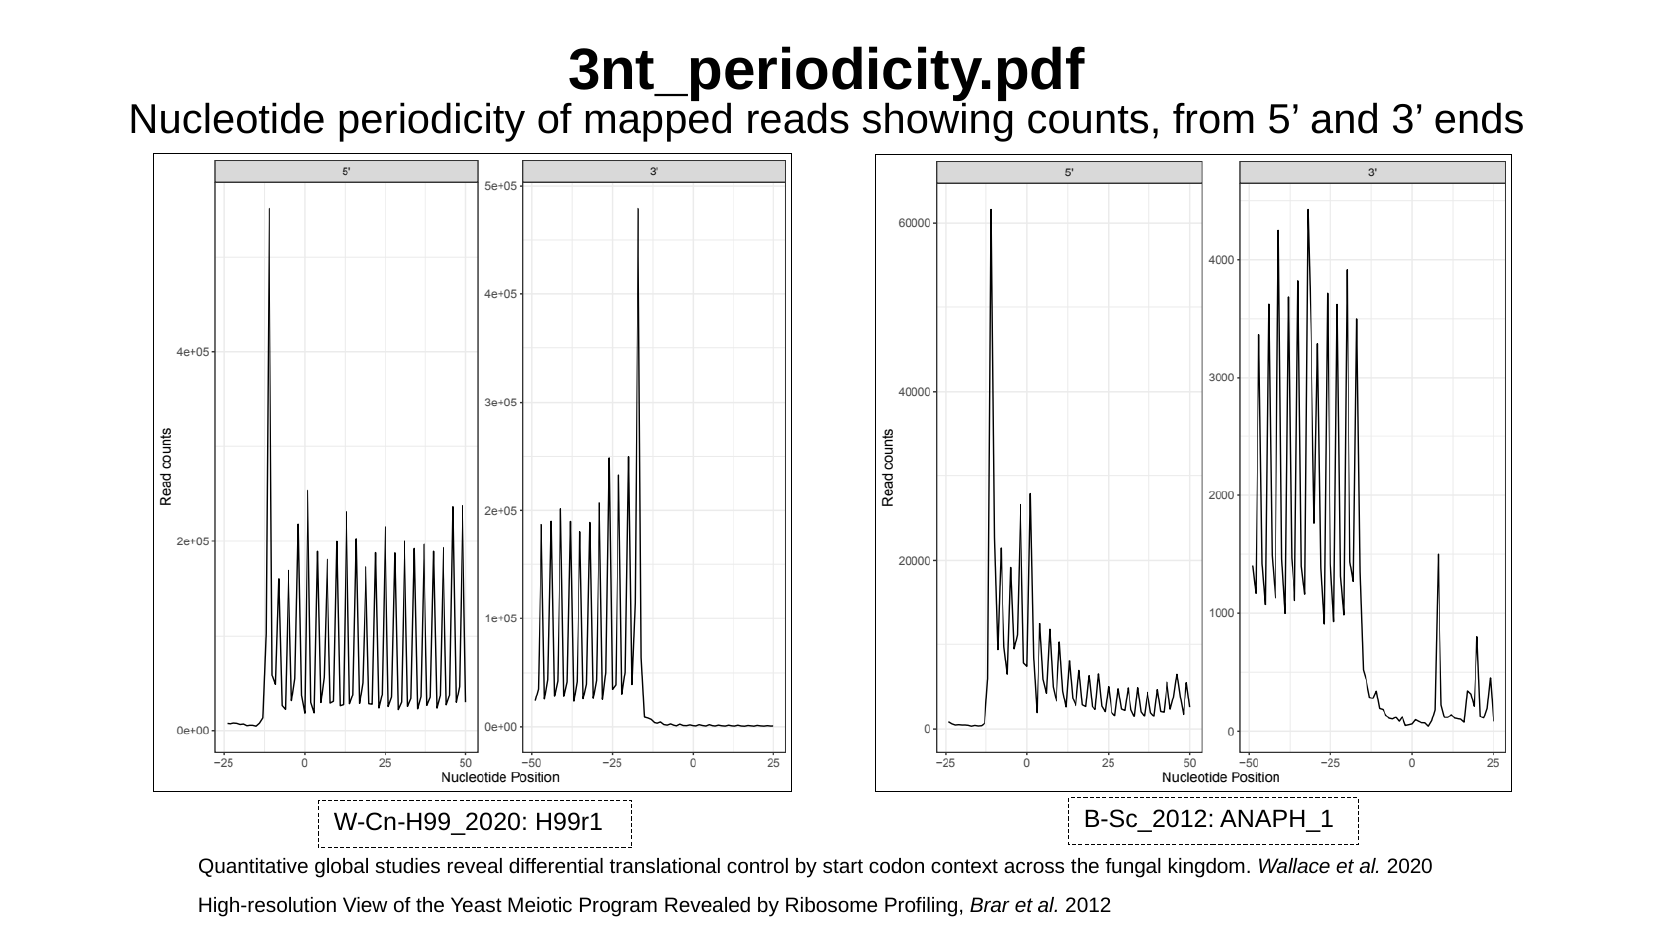

# 3nt_periodicity.pdf
Nucleotide periodicity of mapped reads showing counts, from 5’ and 3’ ends
B-Sc_2012: ANAPH_1
W-Cn-H99_2020: H99r1
5
Quantitative global studies reveal differential translational control by start codon context across the fungal kingdom. Wallace et al. 2020
High-resolution View of the Yeast Meiotic Program Revealed by Ribosome Profiling, Brar et al. 2012